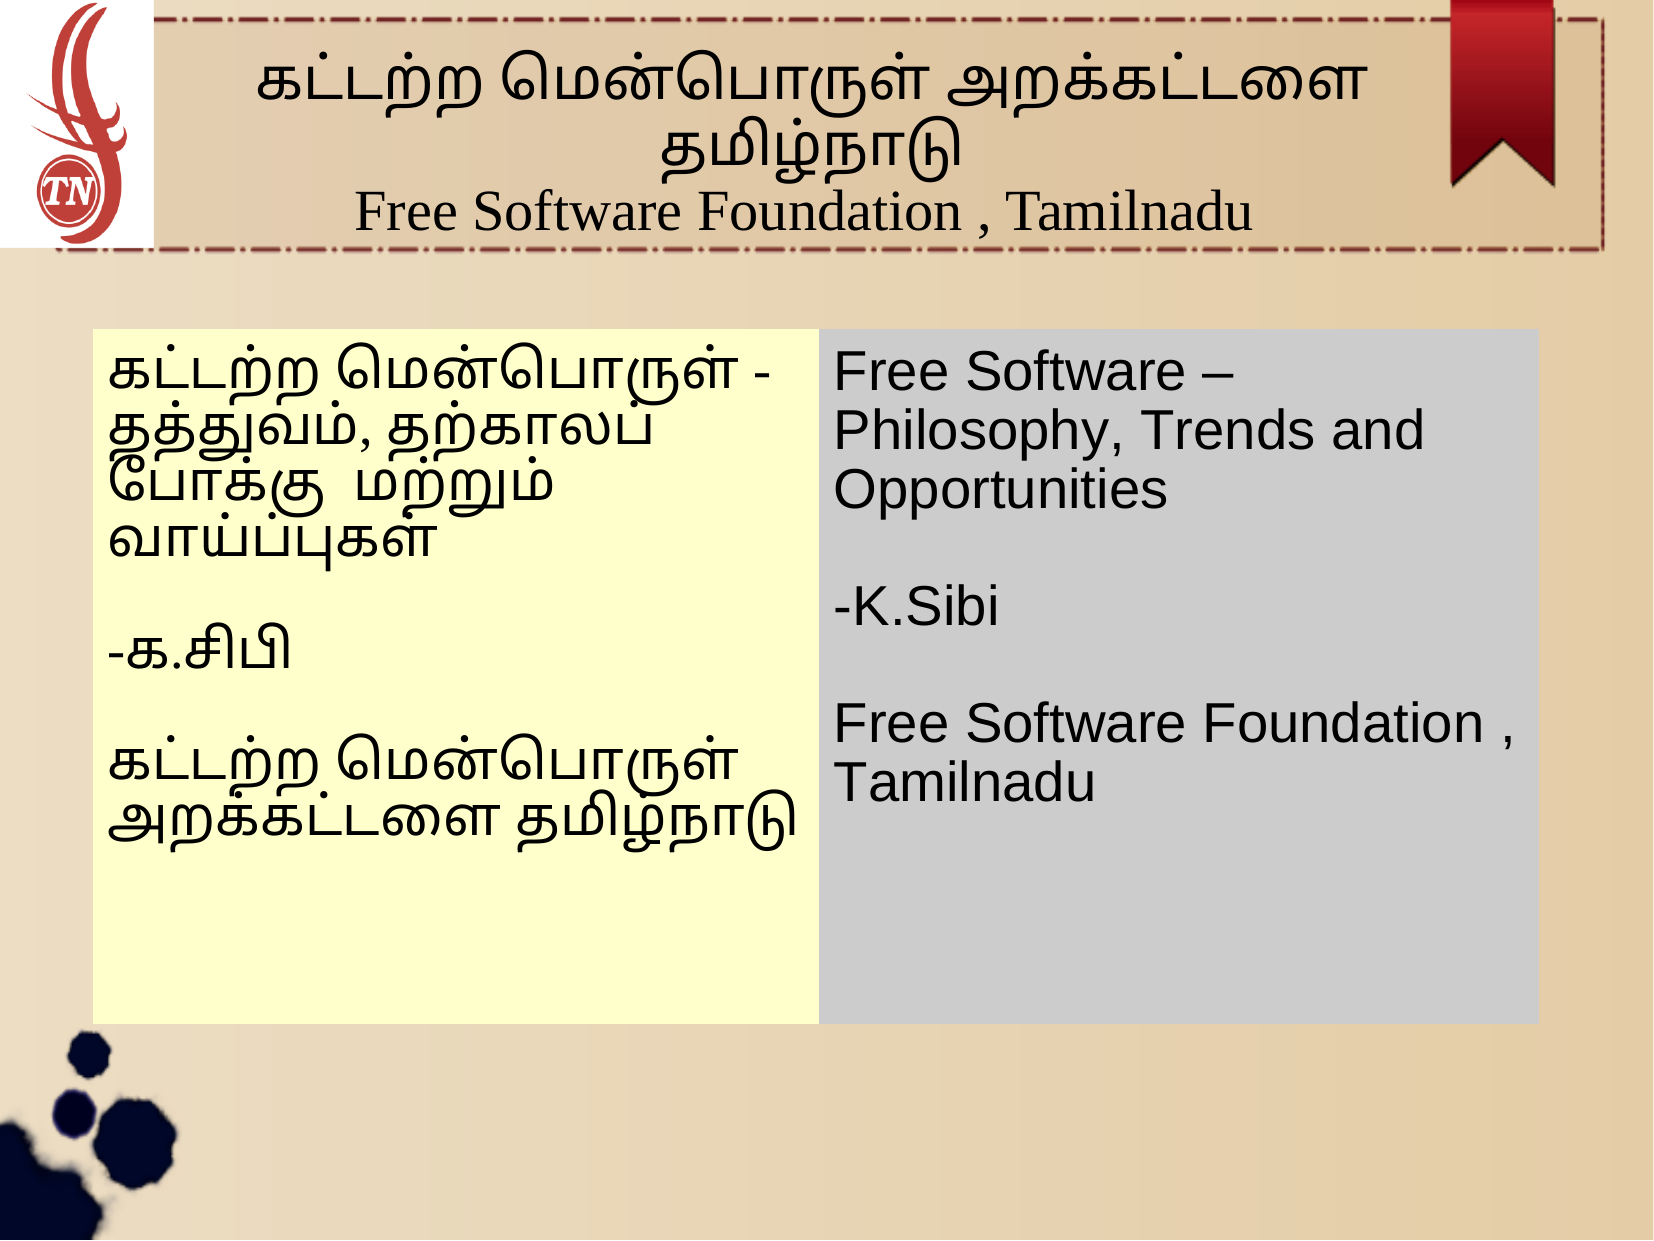

# கட்டற்ற மென்பொருள் அறக்கட்டளை தமிழ்நாடு Free Software Foundation , Tamilnadu
| கட்டற்ற மென்பொருள் - தத்துவம், தற்காலப் போக்கு மற்றும் வாய்ப்புகள் -க.சிபி கட்டற்ற மென்பொருள் அறக்கட்டளை தமிழ்நாடு | Free Software – Philosophy, Trends and Opportunities -K.Sibi Free Software Foundation , Tamilnadu |
| --- | --- |